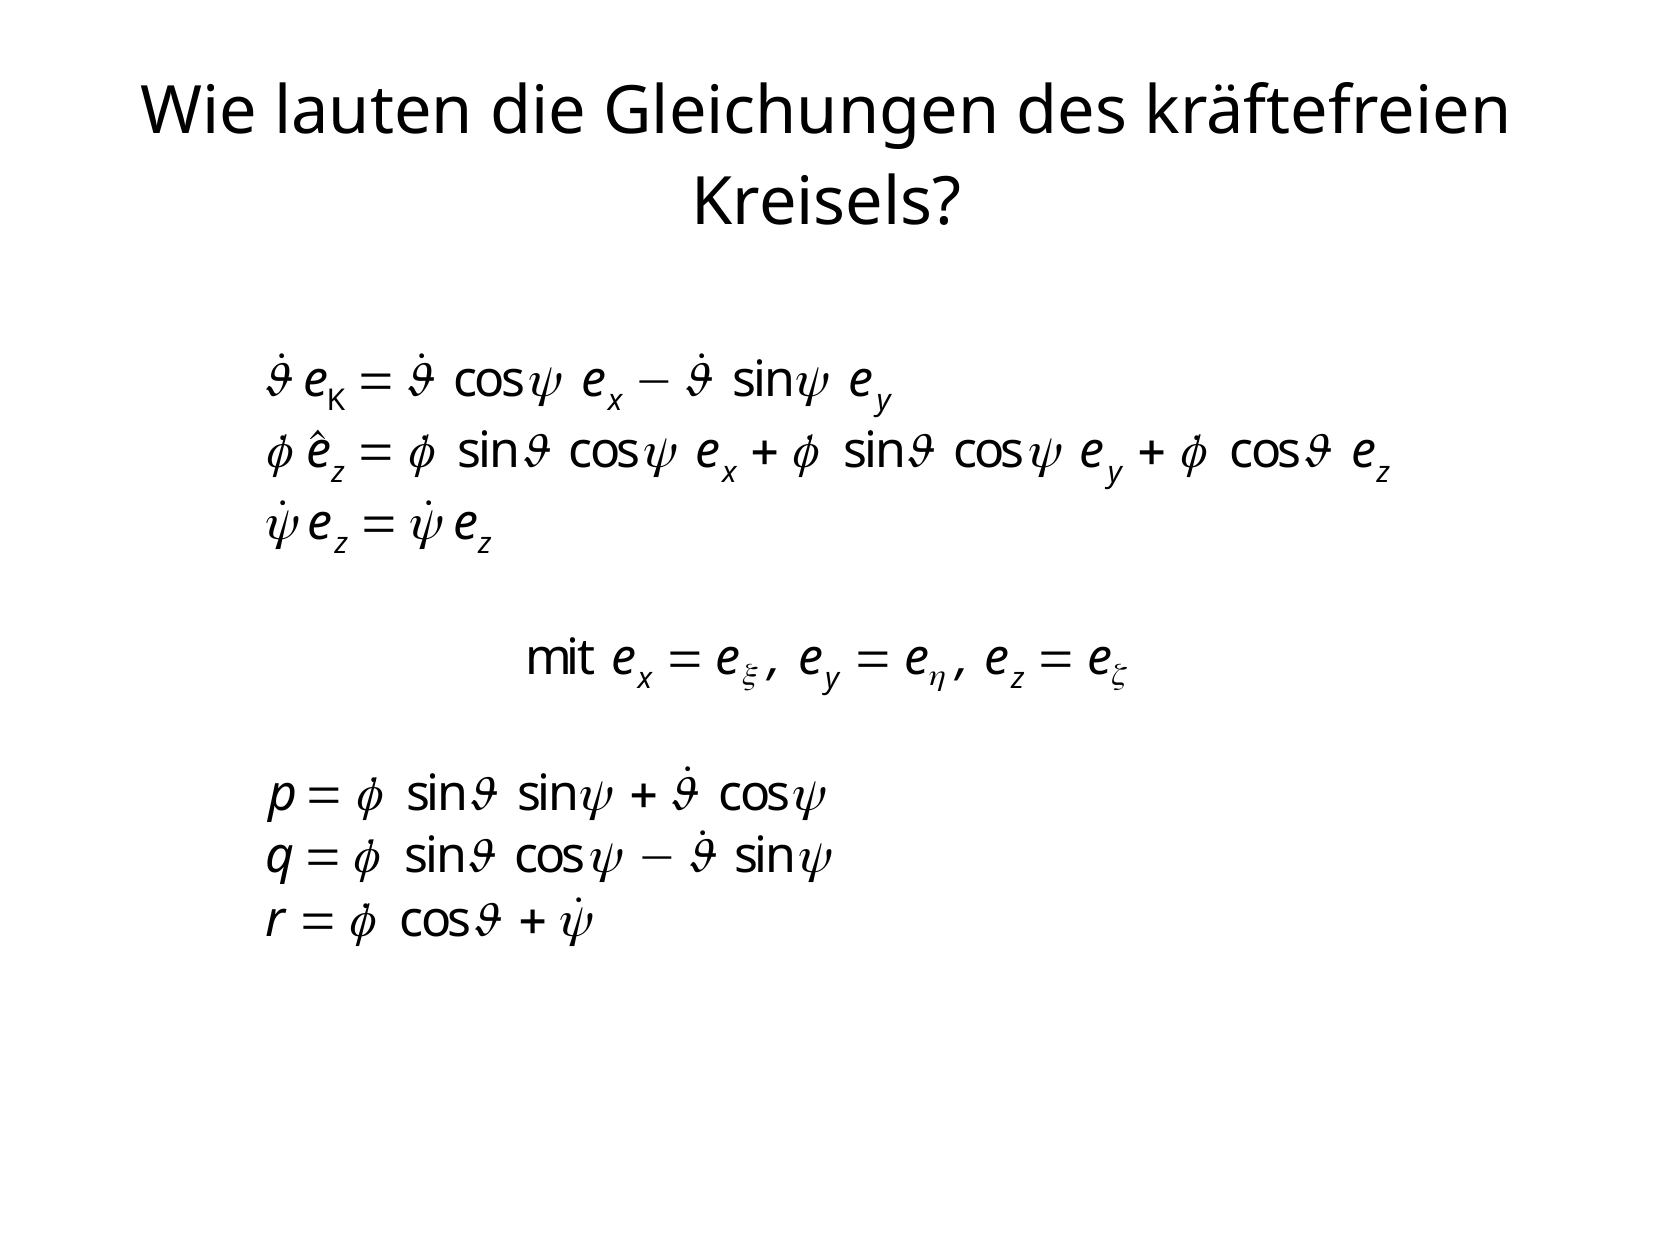

# Wie lauten die Gleichungen des kräftefreien Kreisels?